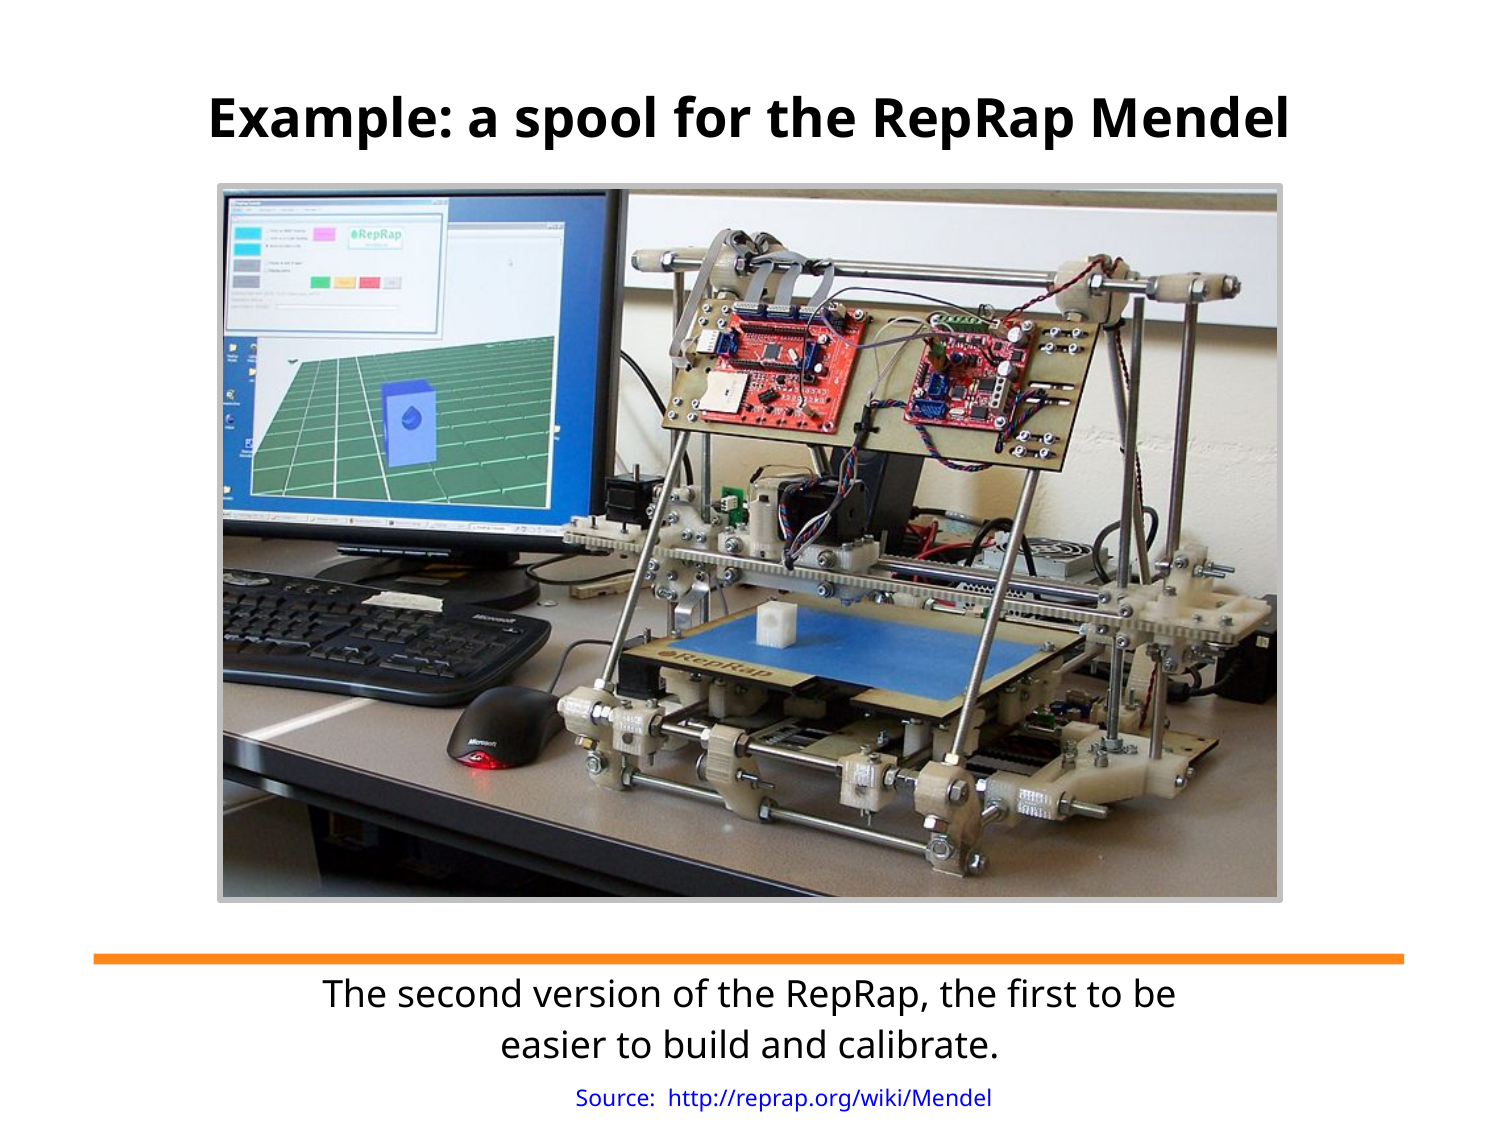

# Example: a spool for the RepRap Mendel
The second version of the RepRap, the first to be easier to build and calibrate.
Source: http://reprap.org/wiki/Mendel